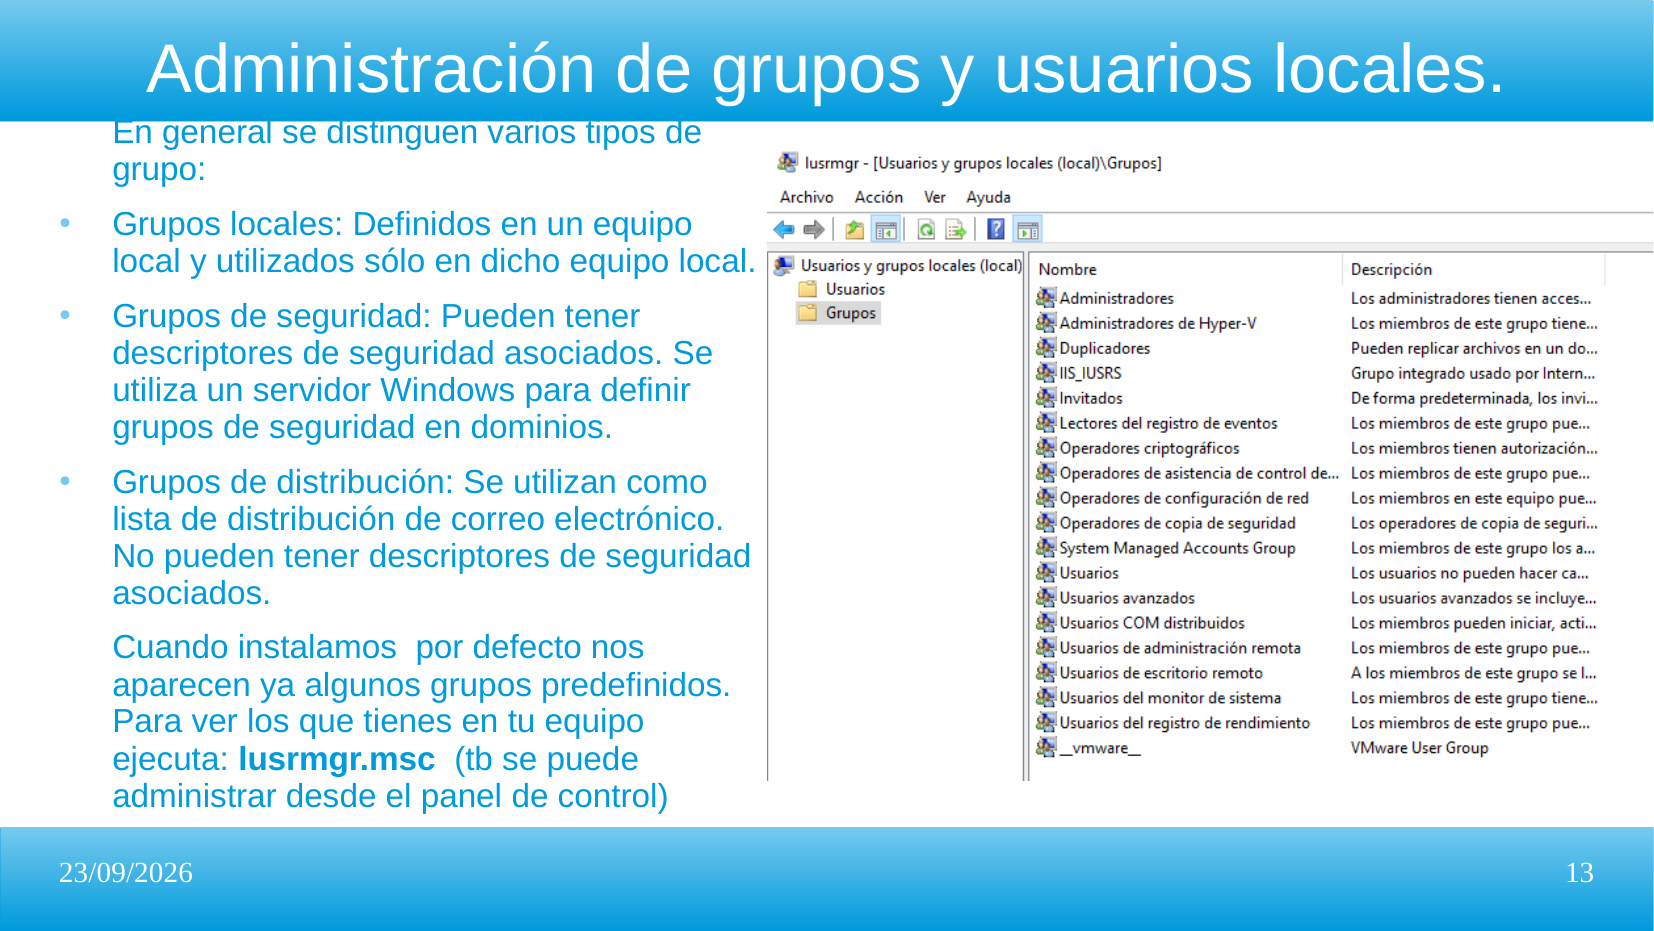

# Administración de grupos y usuarios locales.
En general se distinguen varios tipos de grupo:
Grupos locales: Definidos en un equipo local y utilizados sólo en dicho equipo local.
Grupos de seguridad: Pueden tener descriptores de seguridad asociados. Se utiliza un servidor Windows para definir grupos de seguridad en dominios.
Grupos de distribución: Se utilizan como lista de distribución de correo electrónico. No pueden tener descriptores de seguridad asociados.
Cuando instalamos por defecto nos aparecen ya algunos grupos predefinidos. Para ver los que tienes en tu equipo ejecuta: lusrmgr.msc (tb se puede administrar desde el panel de control)
13